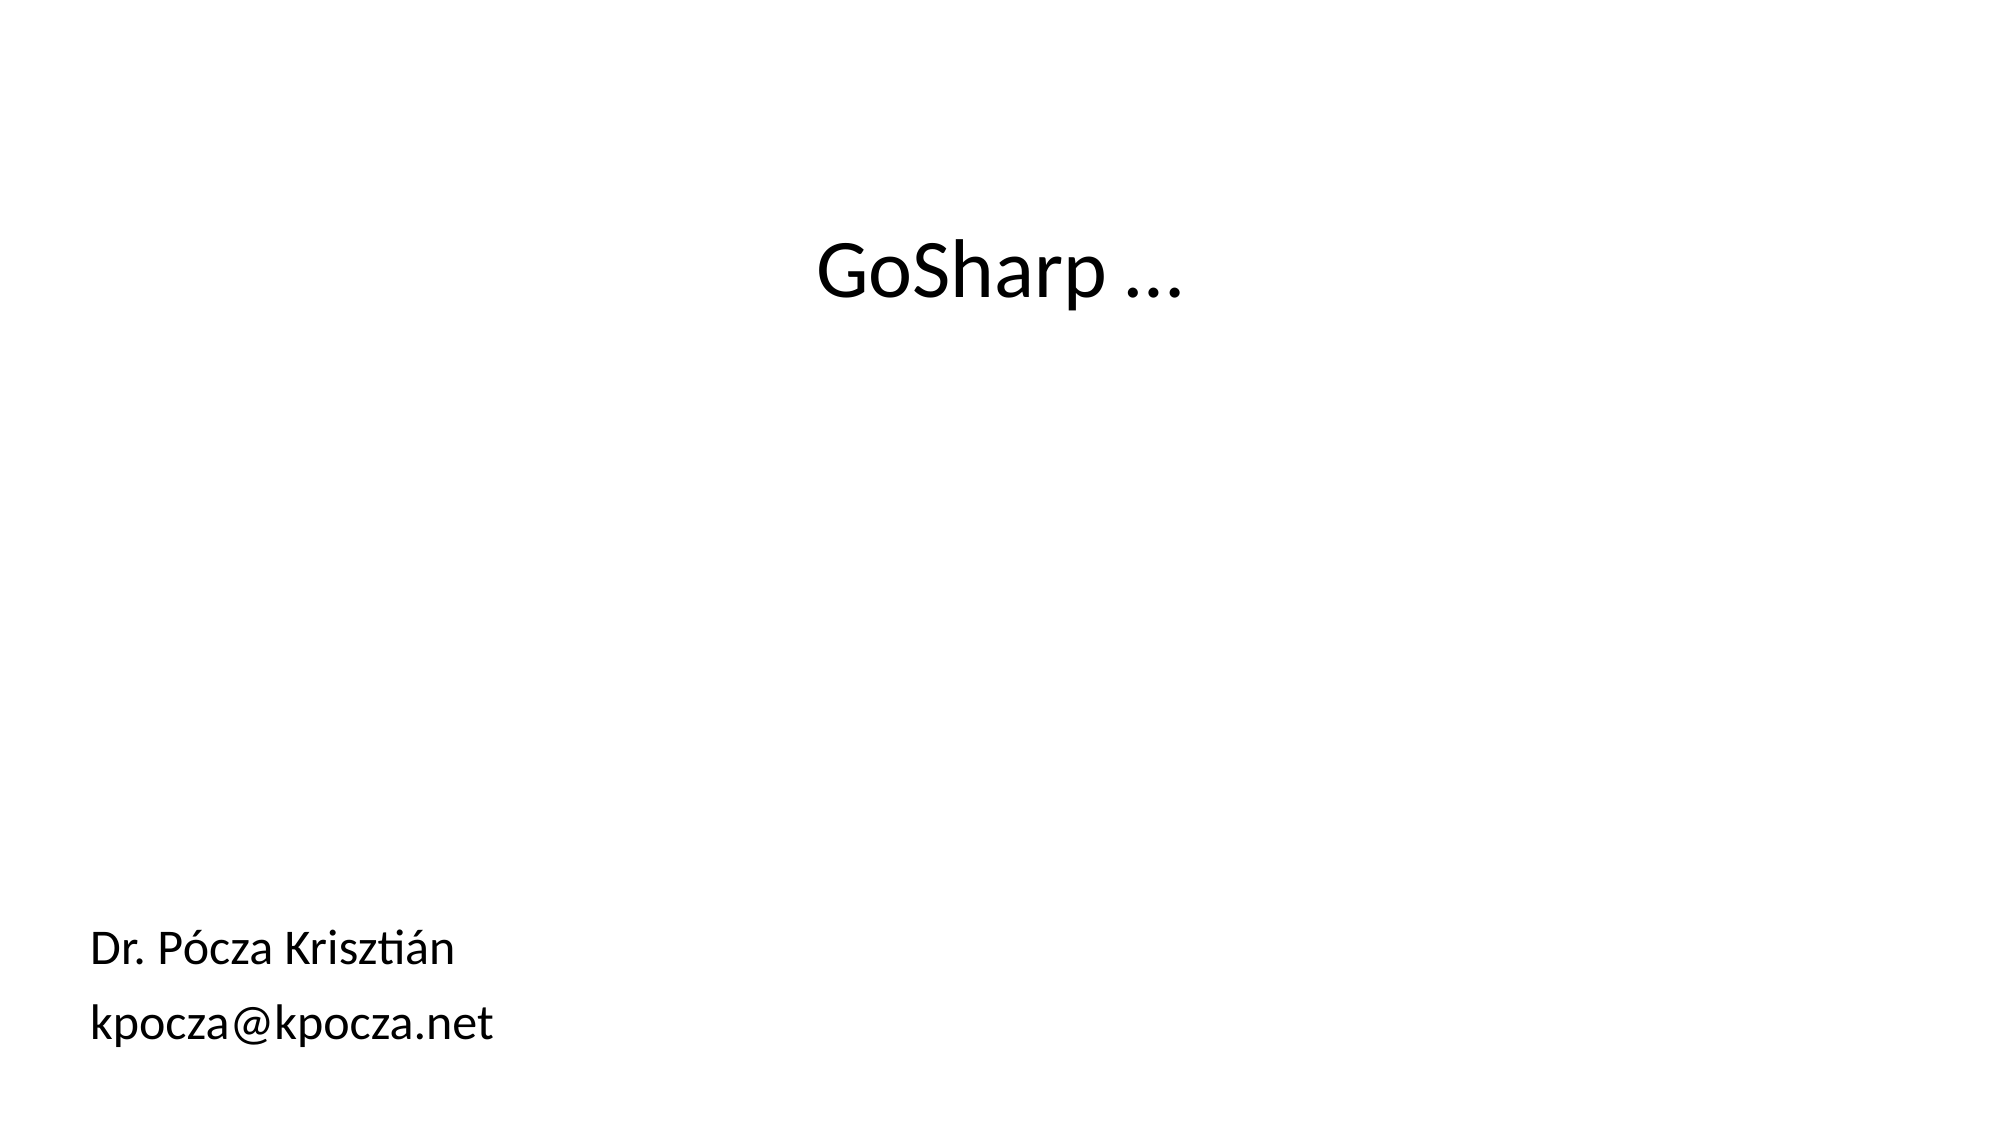

GoSharp …
# Dr. Pócza Krisztián
kpocza@kpocza.net